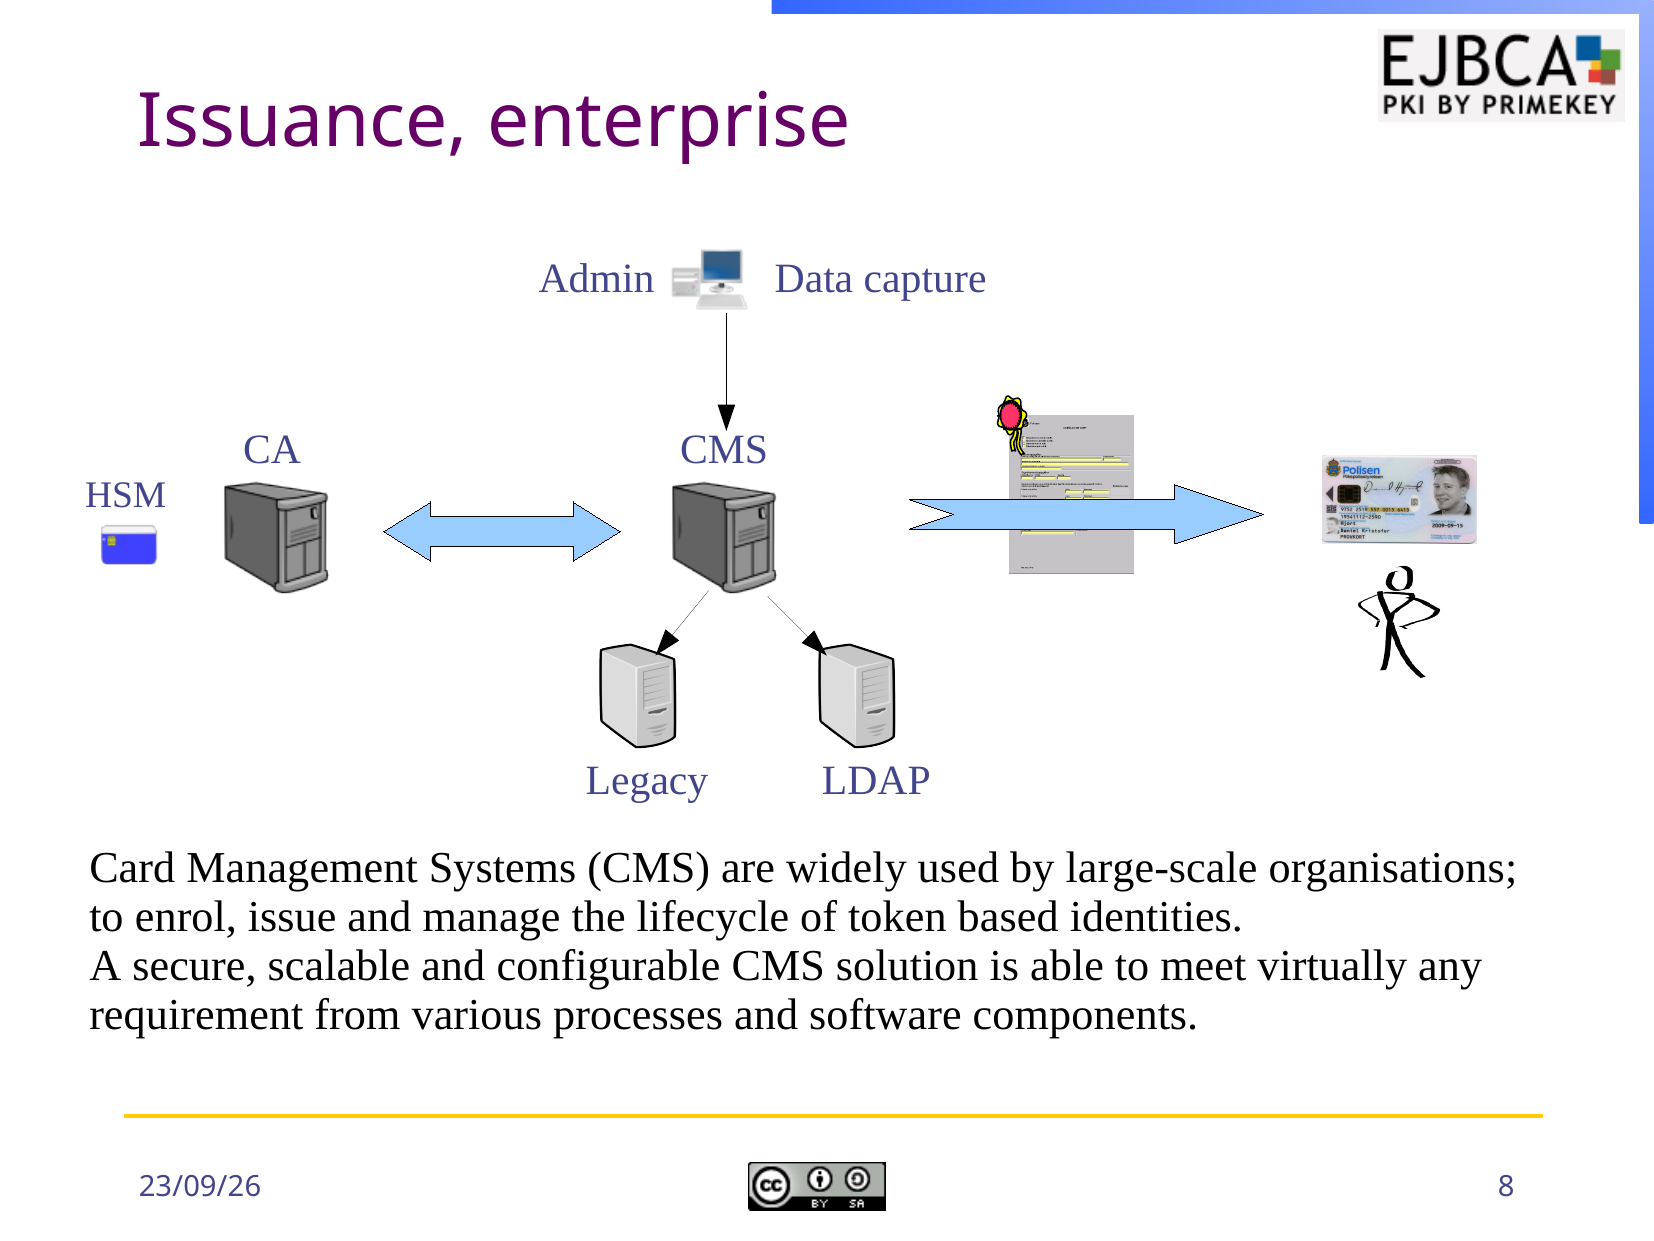

# Issuance, enterprise
Admin
Data capture
CA
CMS
HSM
Legacy
LDAP
Card Management Systems (CMS) are widely used by large-scale organisations;
to enrol, issue and manage the lifecycle of token based identities.
A secure, scalable and configurable CMS solution is able to meet virtually any
requirement from various processes and software components.
8